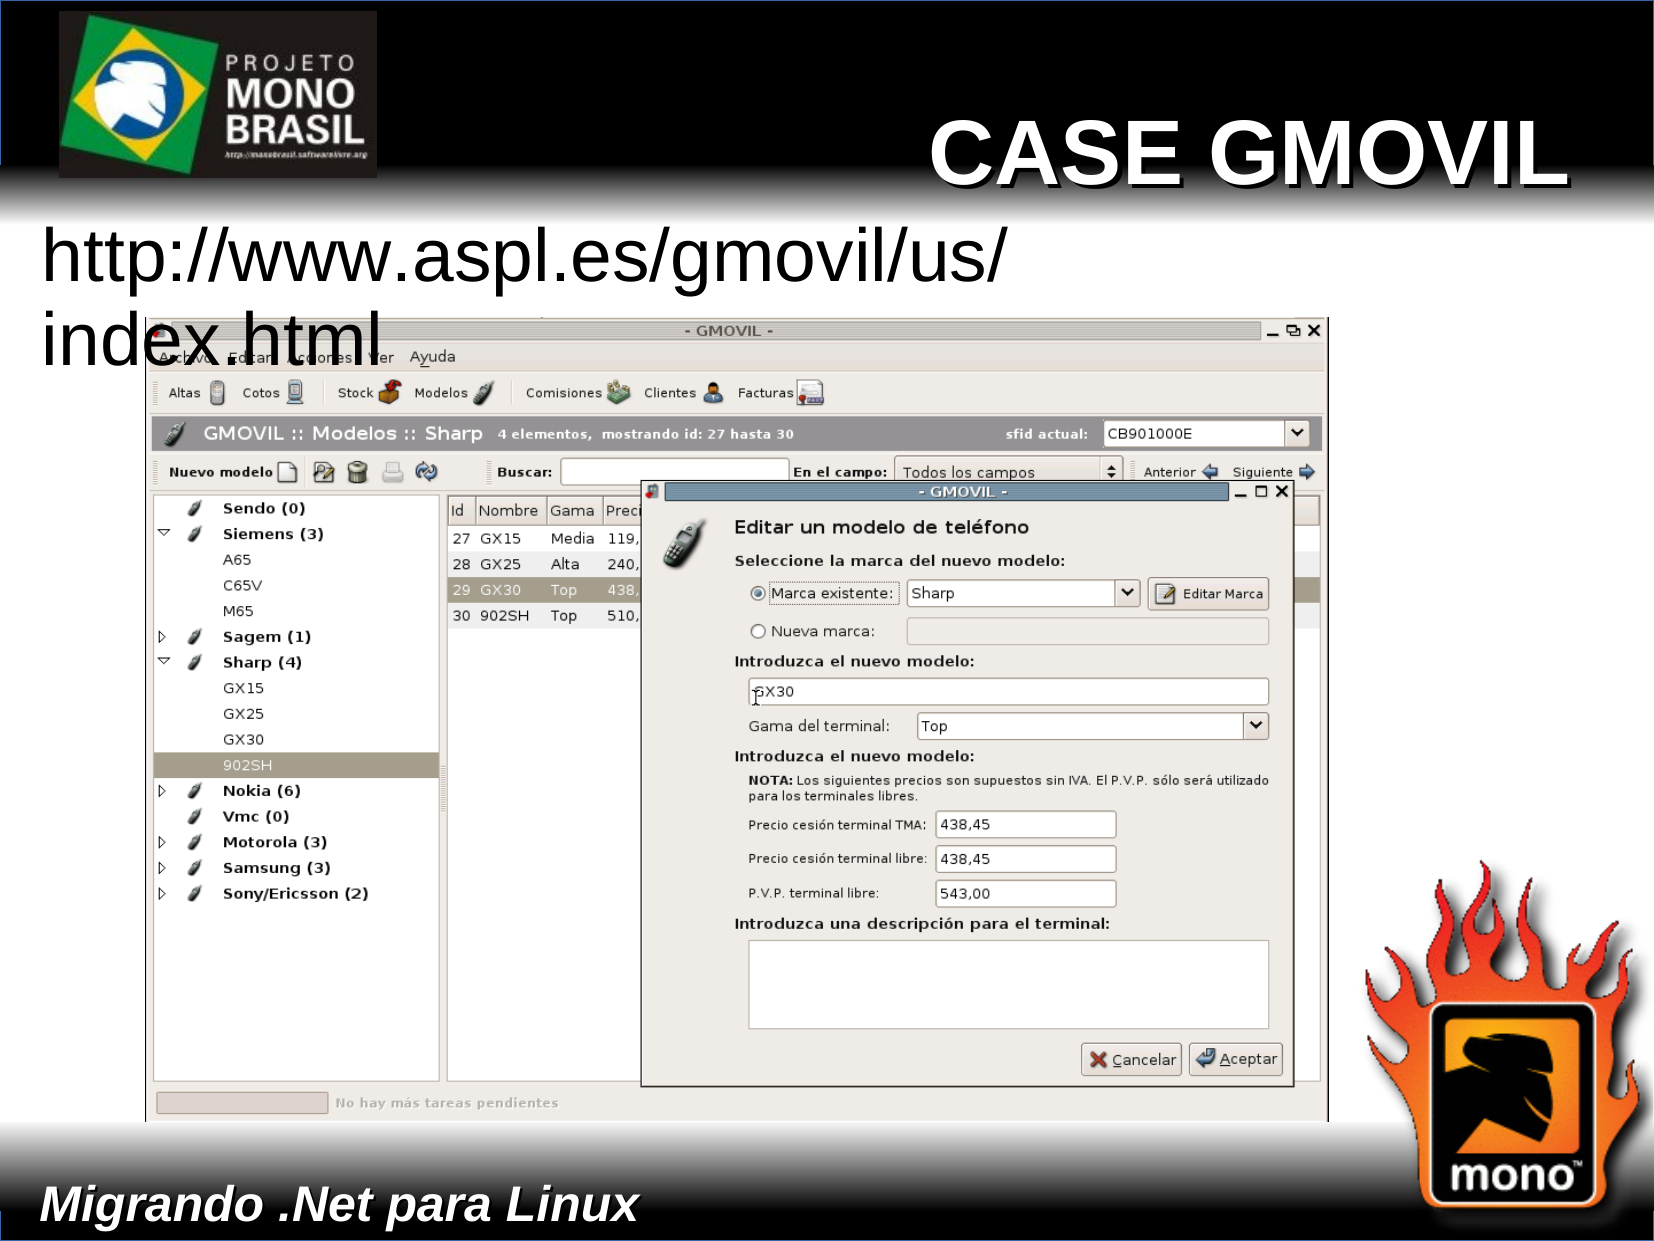

# CASE GMOVIL
http://www.aspl.es/gmovil/us/index.html
Migrando .Net para Linux